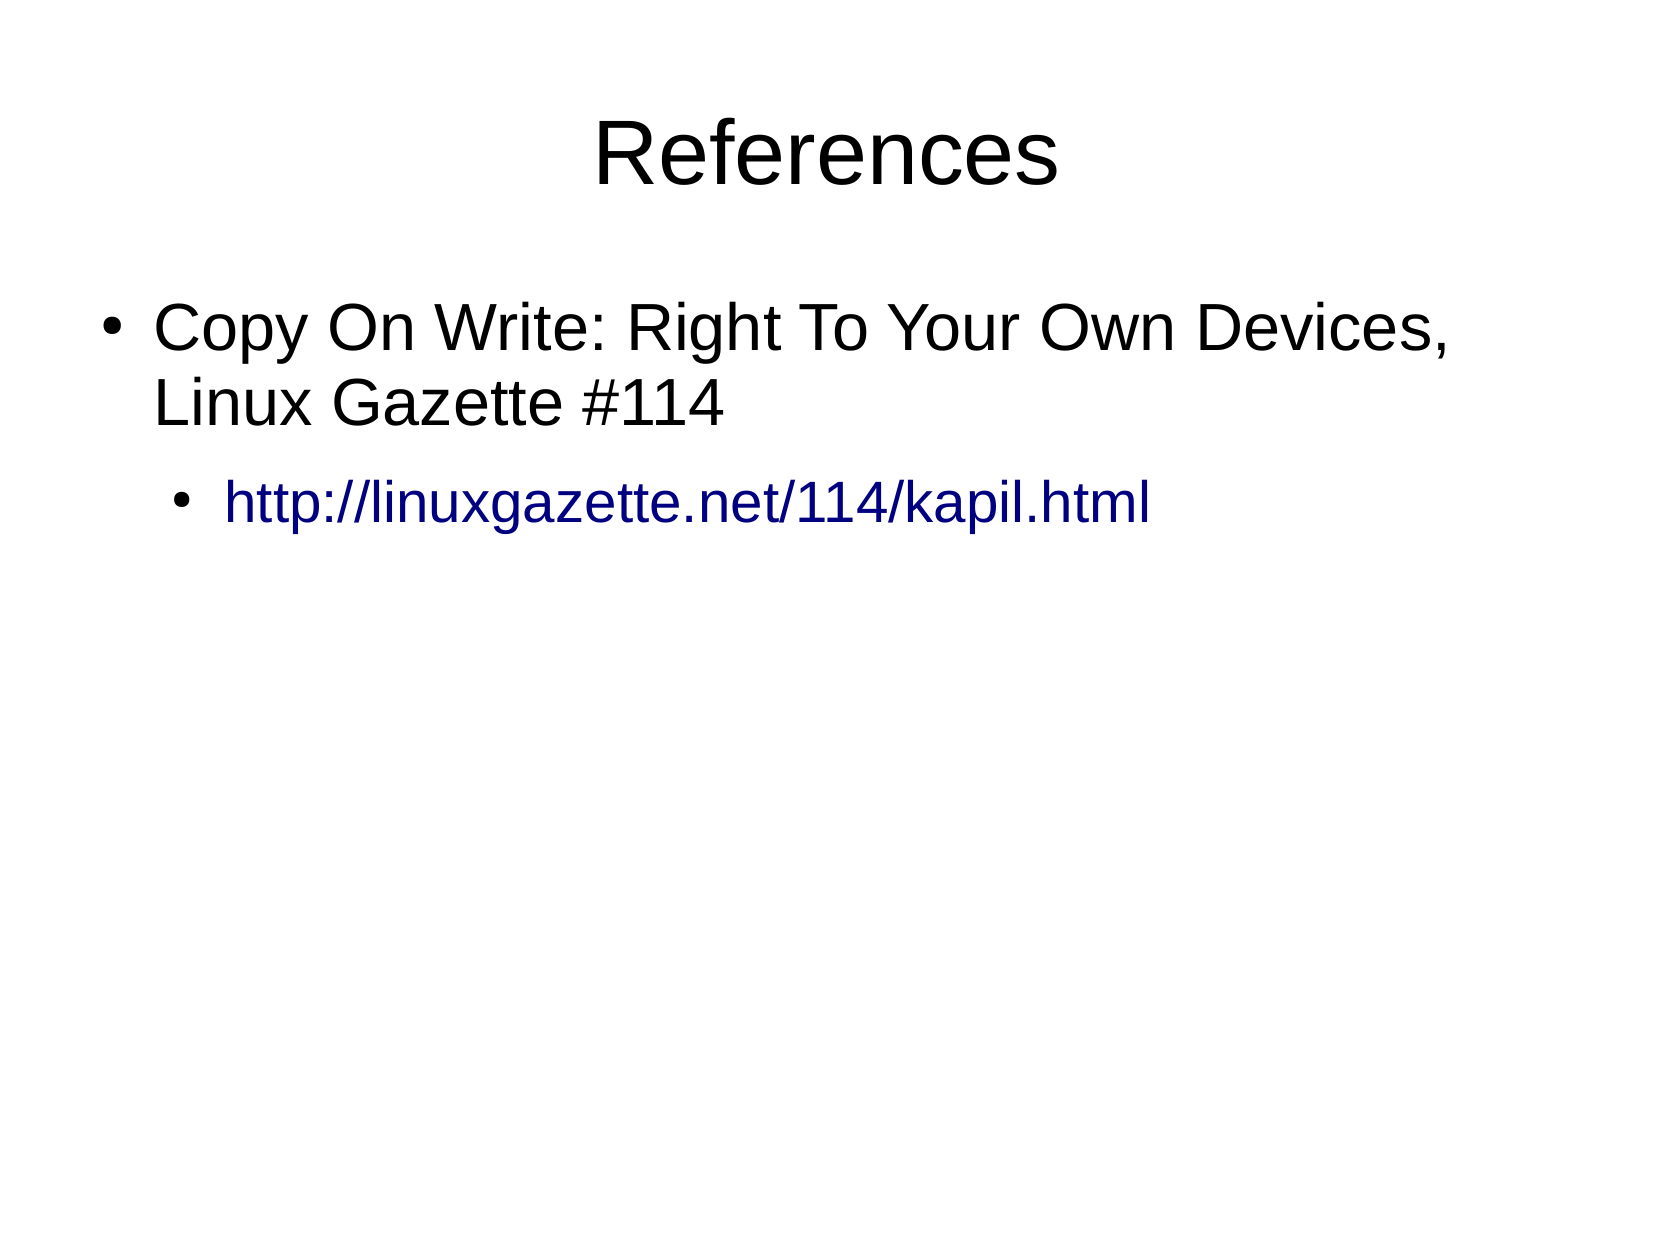

# References
Copy On Write: Right To Your Own Devices, Linux Gazette #114
http://linuxgazette.net/114/kapil.html